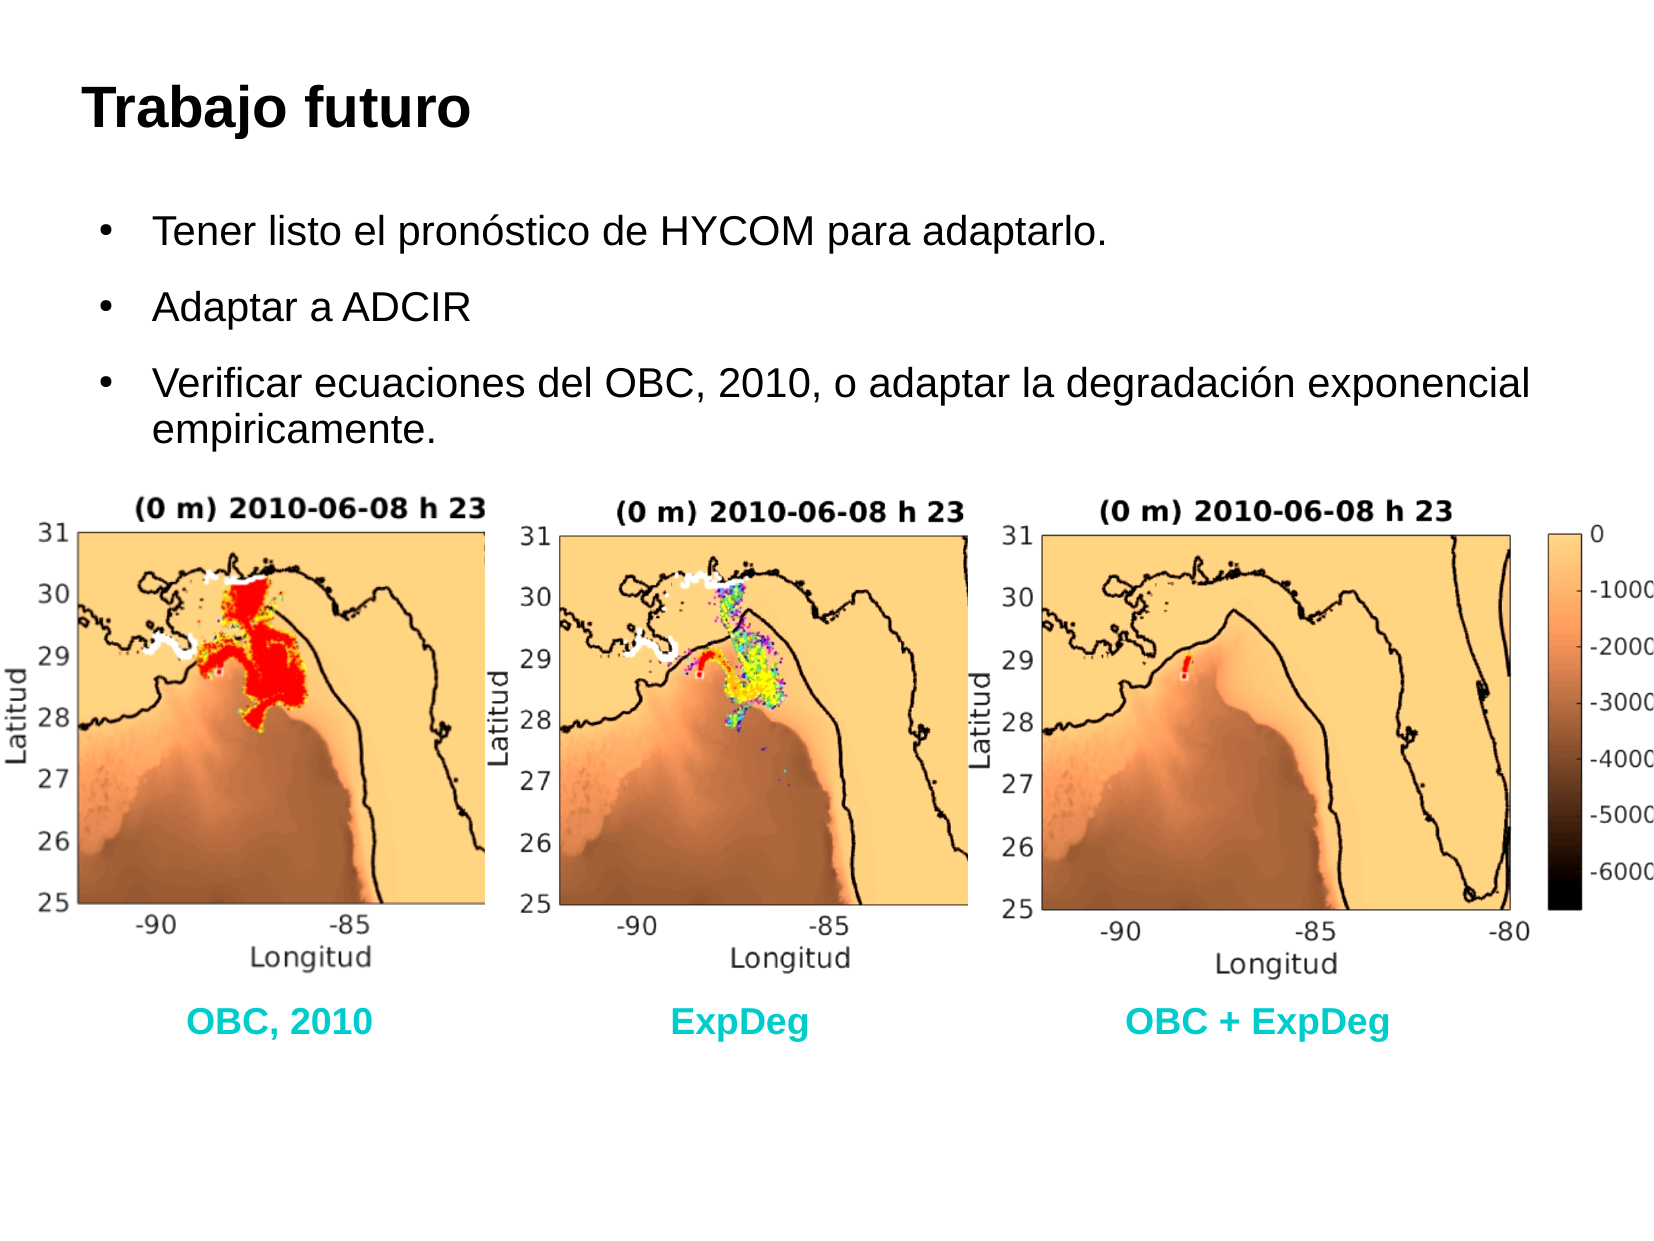

# Trabajo futuro
Tener listo el pronóstico de HYCOM para adaptarlo.
Adaptar a ADCIR
Verificar ecuaciones del OBC, 2010, o adaptar la degradación exponencial empiricamente.
OBC, 2010
ExpDeg
OBC + ExpDeg